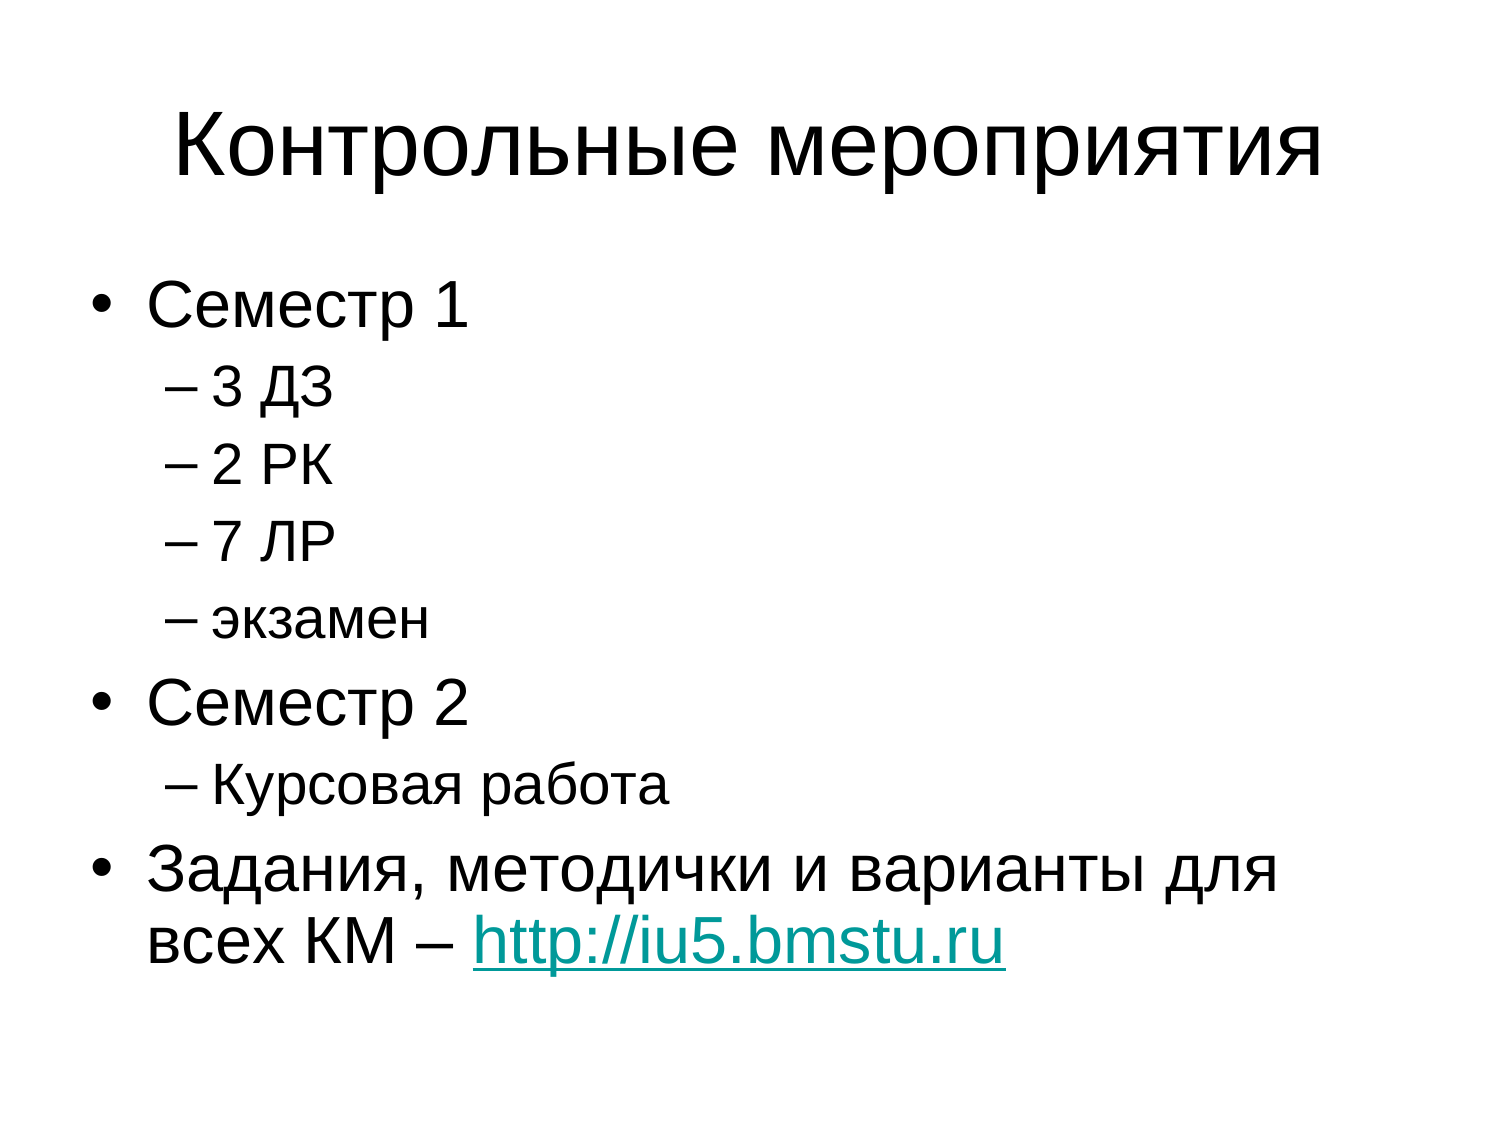

# Контрольные мероприятия
Семестр 1
3 ДЗ
2 РК
7 ЛР
экзамен
Семестр 2
Курсовая работа
Задания, методички и варианты для всех КМ – http://iu5.bmstu.ru